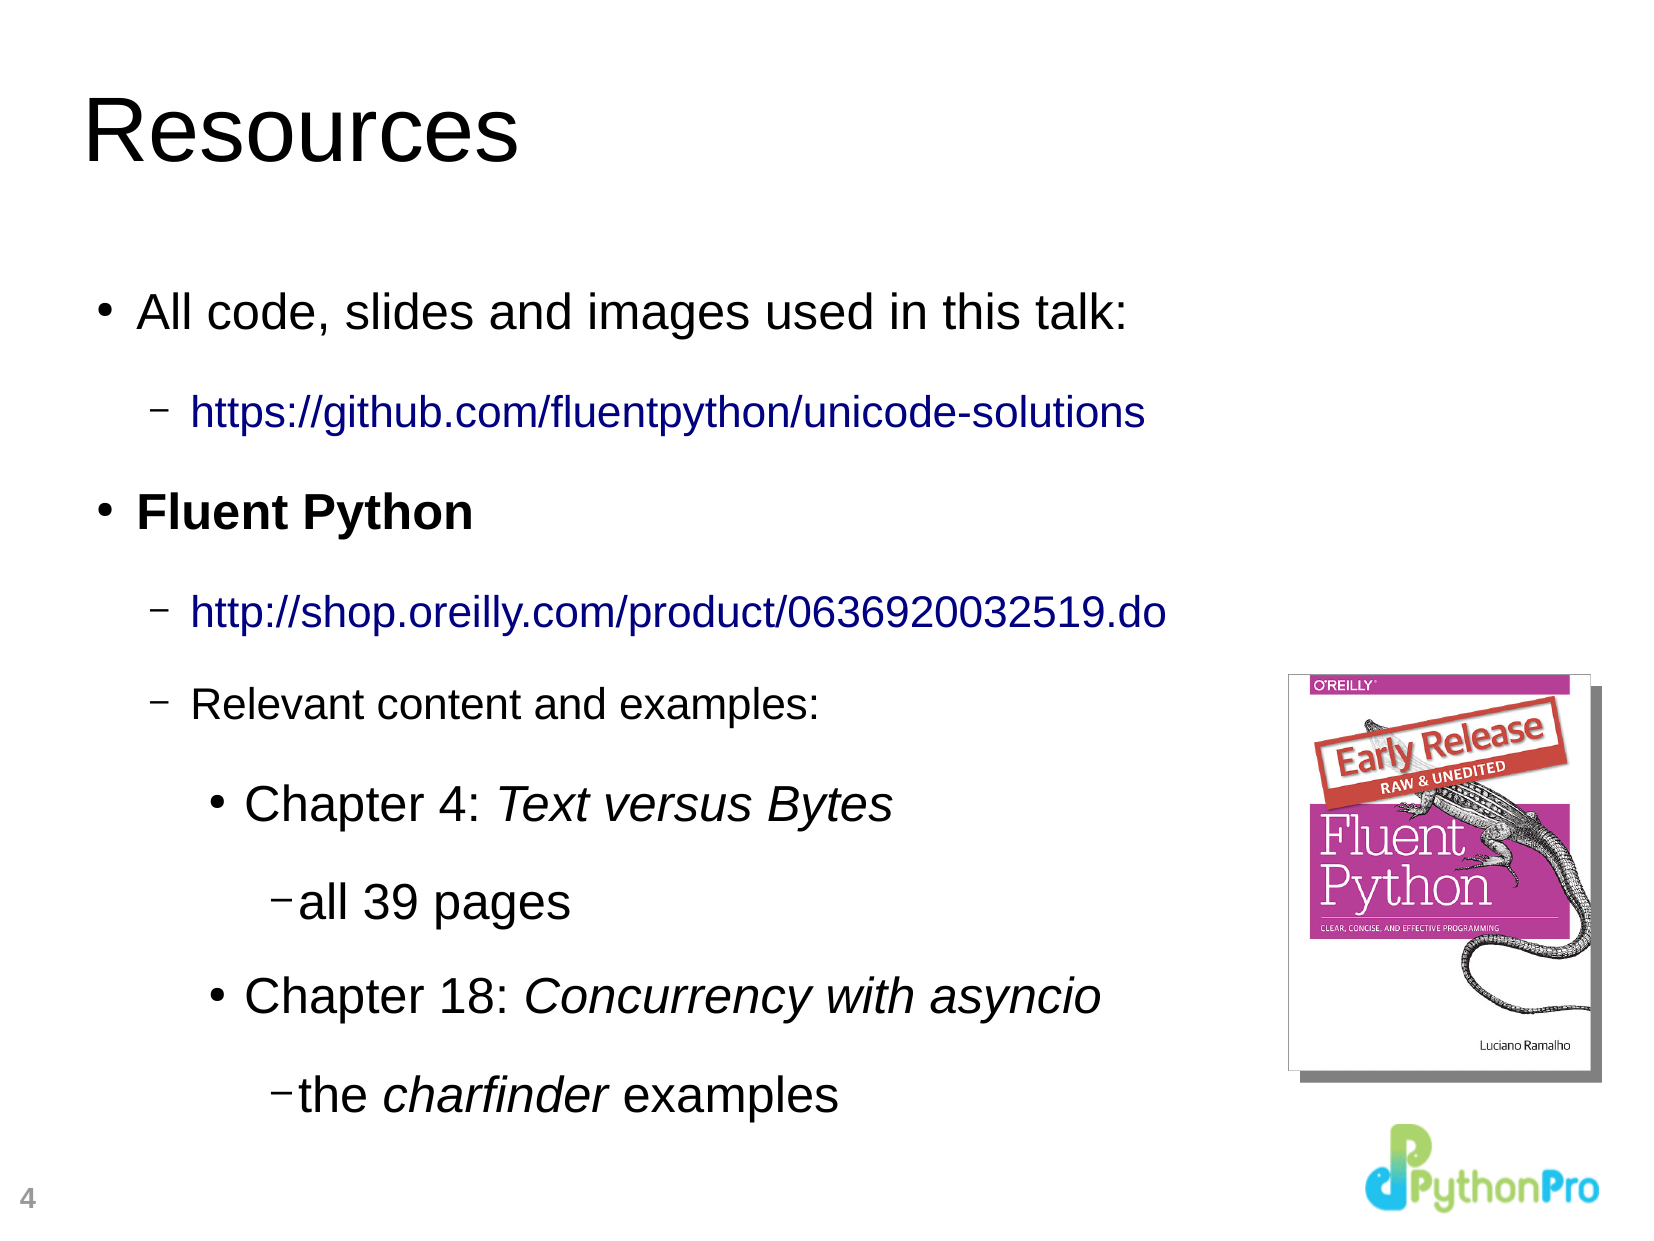

# Resources
All code, slides and images used in this talk:
https://github.com/fluentpython/unicode-solutions
Fluent Python
http://shop.oreilly.com/product/0636920032519.do
Relevant content and examples:
Chapter 4: Text versus Bytes
all 39 pages
Chapter 18: Concurrency with asyncio
the charfinder examples
4